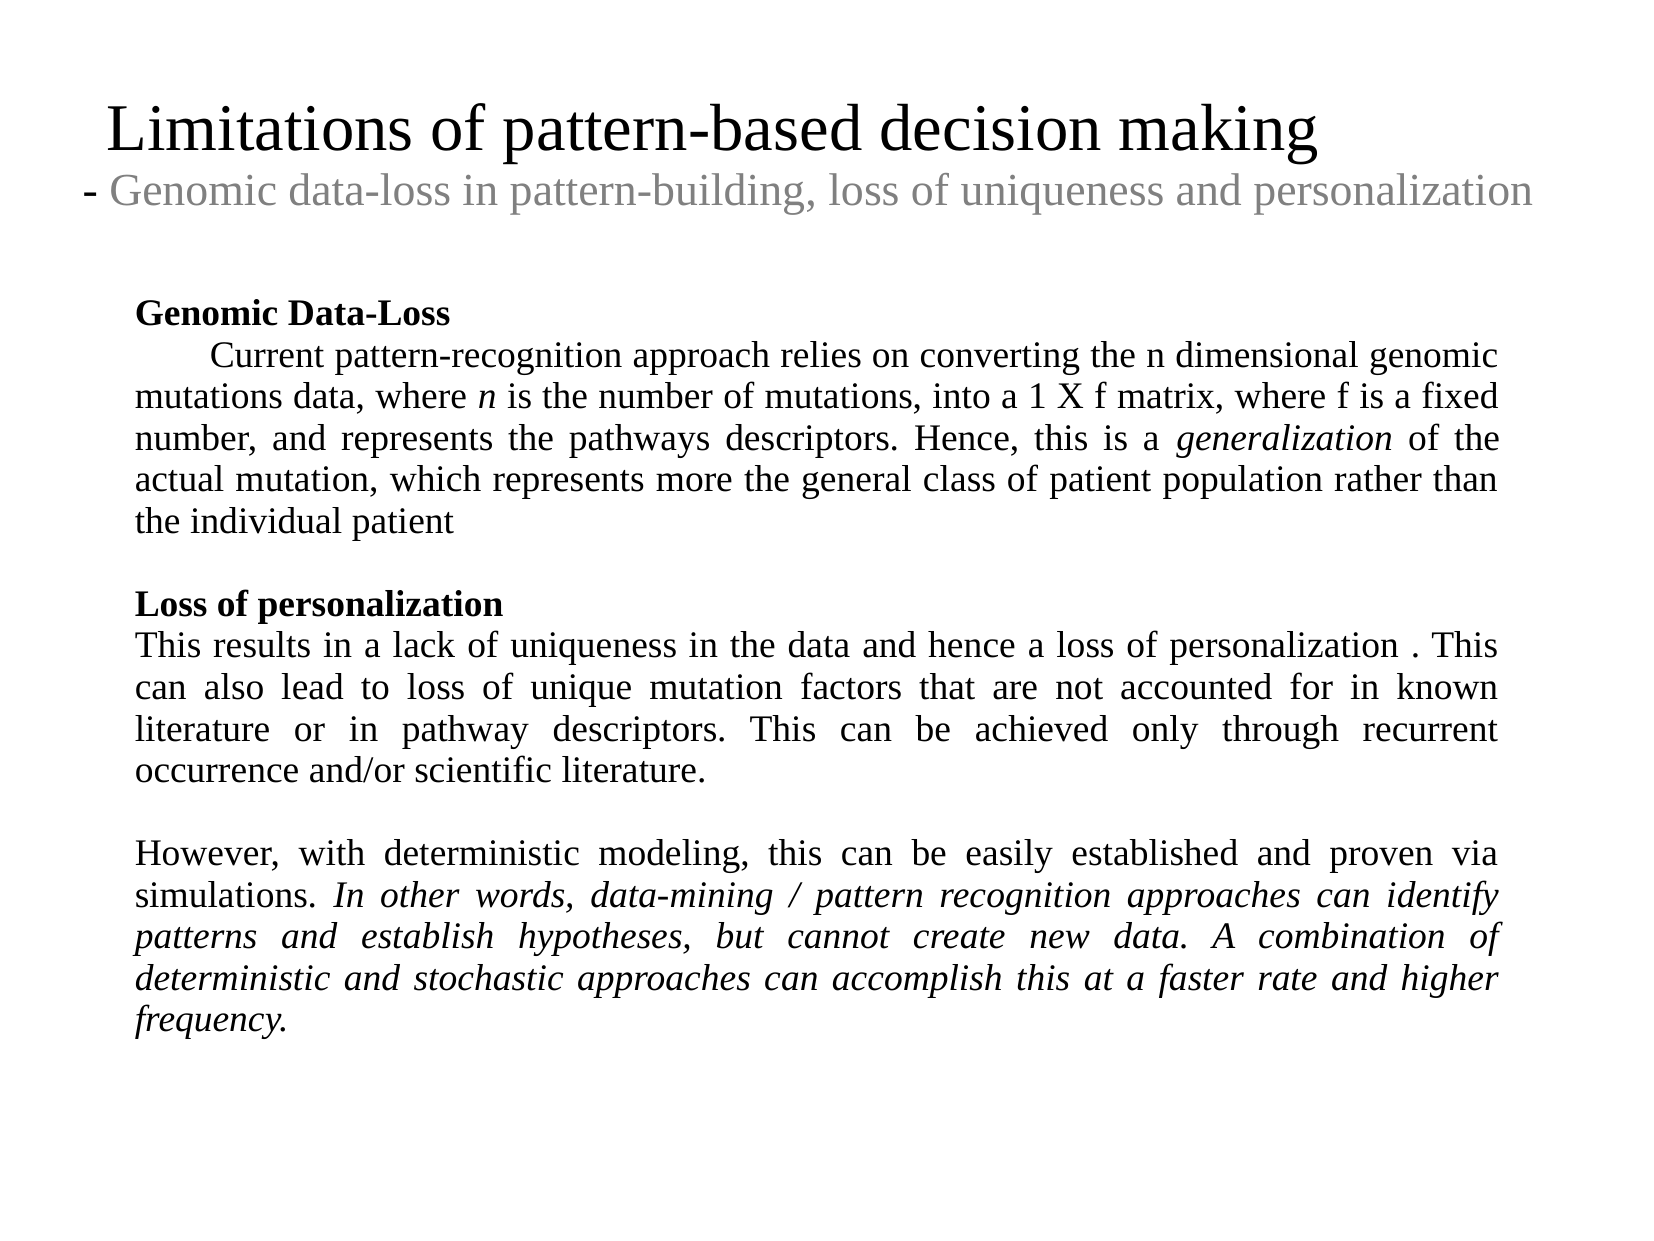

# Limitations of pattern-based decision making - Genomic data-loss in pattern-building, loss of uniqueness and personalization
Genomic Data-Loss
	Current pattern-recognition approach relies on converting the n dimensional genomic mutations data, where n is the number of mutations, into a 1 X f matrix, where f is a fixed number, and represents the pathways descriptors. Hence, this is a generalization of the actual mutation, which represents more the general class of patient population rather than the individual patient
Loss of personalization
This results in a lack of uniqueness in the data and hence a loss of personalization . This can also lead to loss of unique mutation factors that are not accounted for in known literature or in pathway descriptors. This can be achieved only through recurrent occurrence and/or scientific literature.
However, with deterministic modeling, this can be easily established and proven via simulations. In other words, data-mining / pattern recognition approaches can identify patterns and establish hypotheses, but cannot create new data. A combination of deterministic and stochastic approaches can accomplish this at a faster rate and higher frequency.